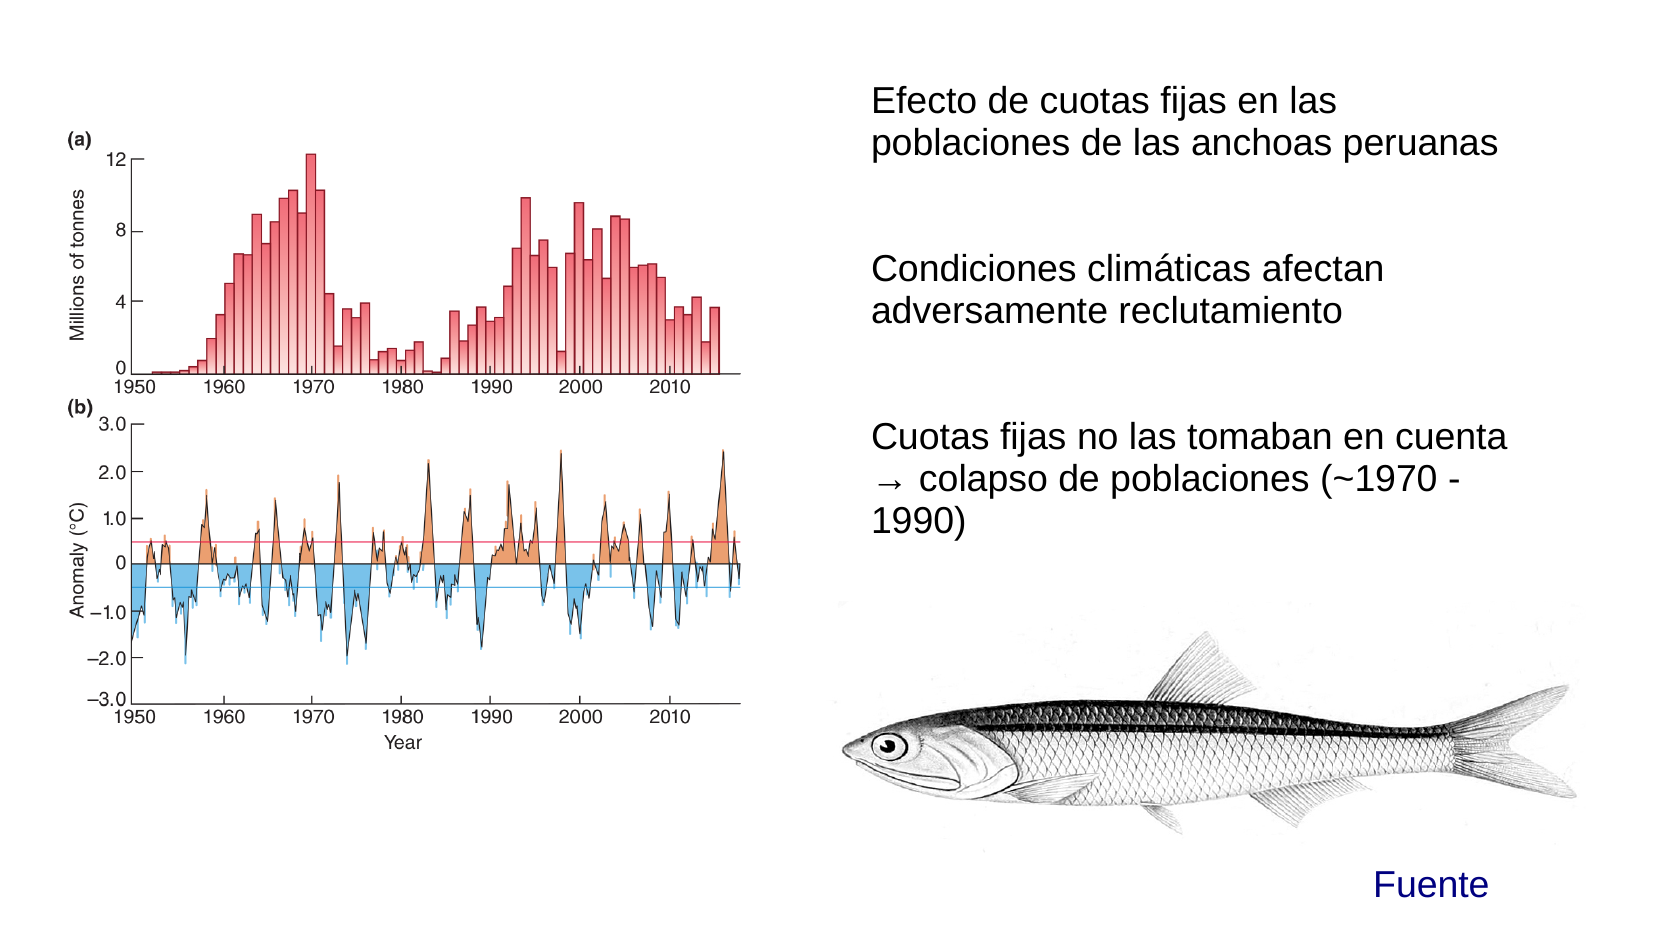

Efecto de cuotas fijas en las poblaciones de las anchoas peruanas
Condiciones climáticas afectan adversamente reclutamiento
Cuotas fijas no las tomaban en cuenta → colapso de poblaciones (~1970 - 1990)
Fuente